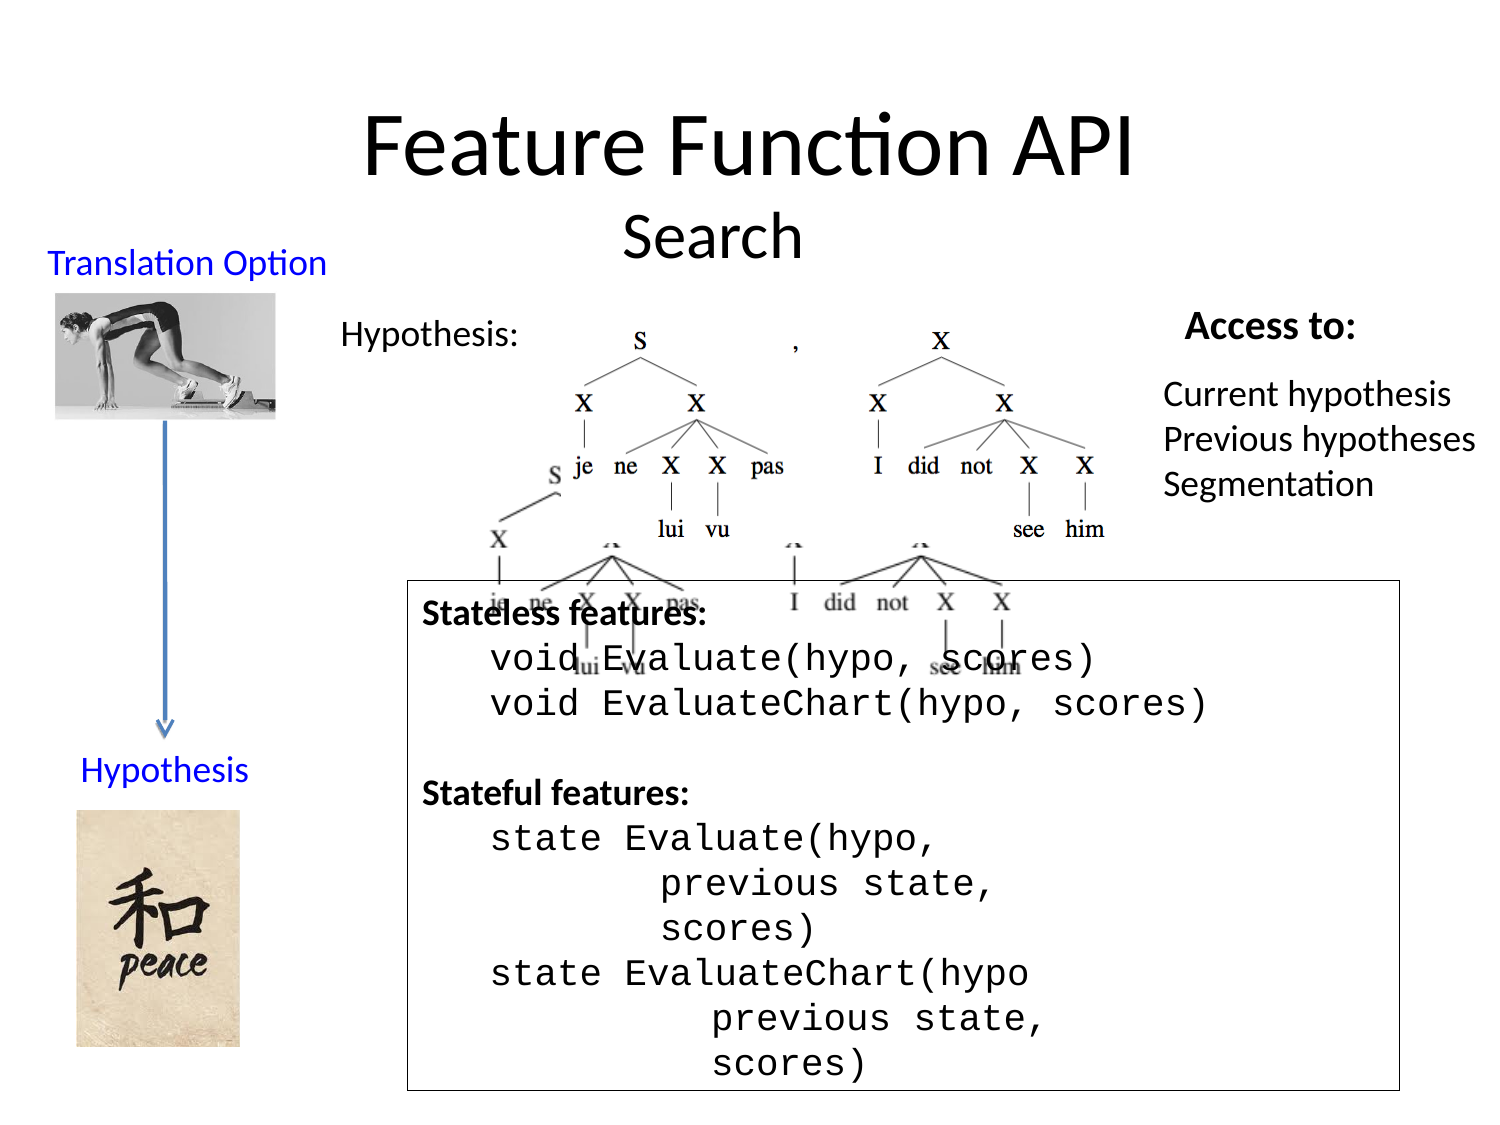

# Feature Function API
Search
Translation Option
Access to:
Hypothesis:
Current hypothesis
Previous hypotheses
Segmentation
Stateless features:
 void Evaluate(hypo, scores)
 void EvaluateChart(hypo, scores)
Stateful features:
 state Evaluate(hypo,
	 	 previous state,
		 scores)
 state EvaluateChart(hypo
			 previous state,
			 scores)
Hypothesis